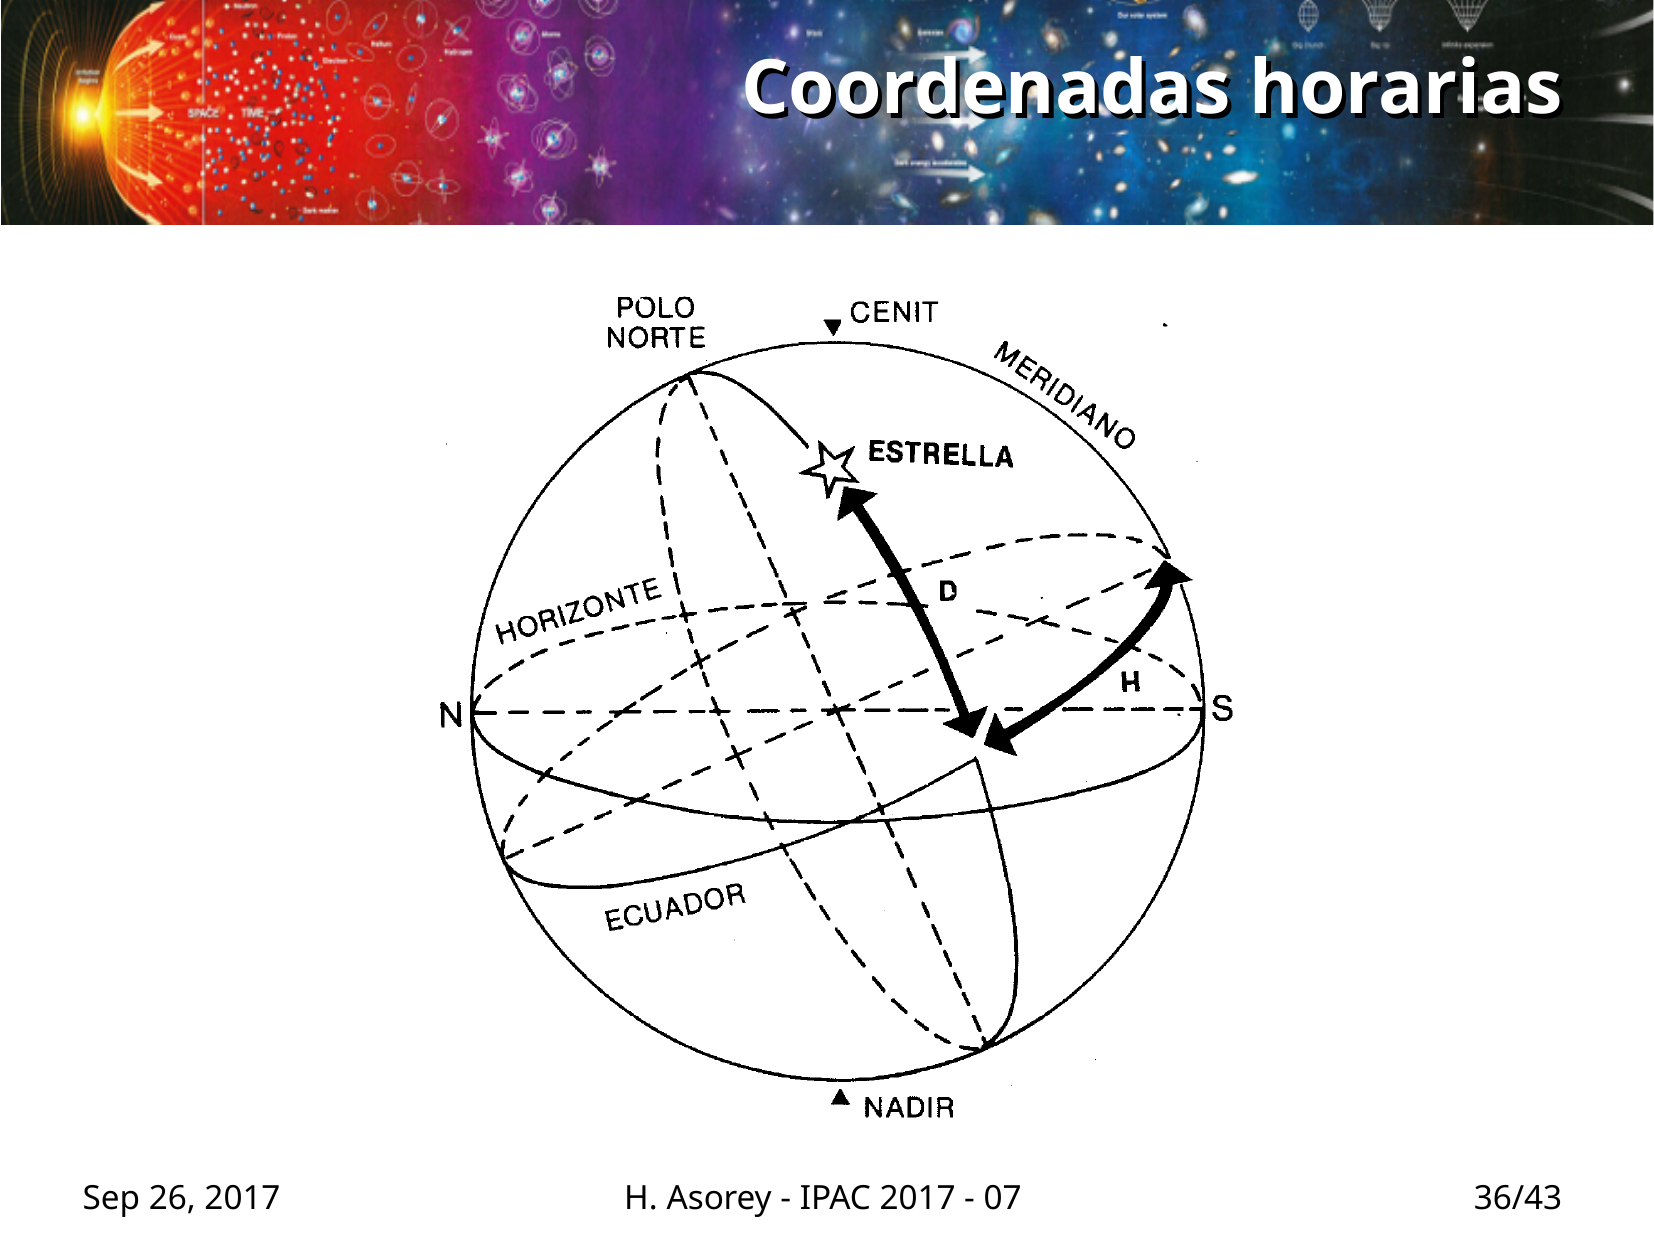

# Coordenadas horarias
Sep 26, 2017
H. Asorey - IPAC 2017 - 07
36